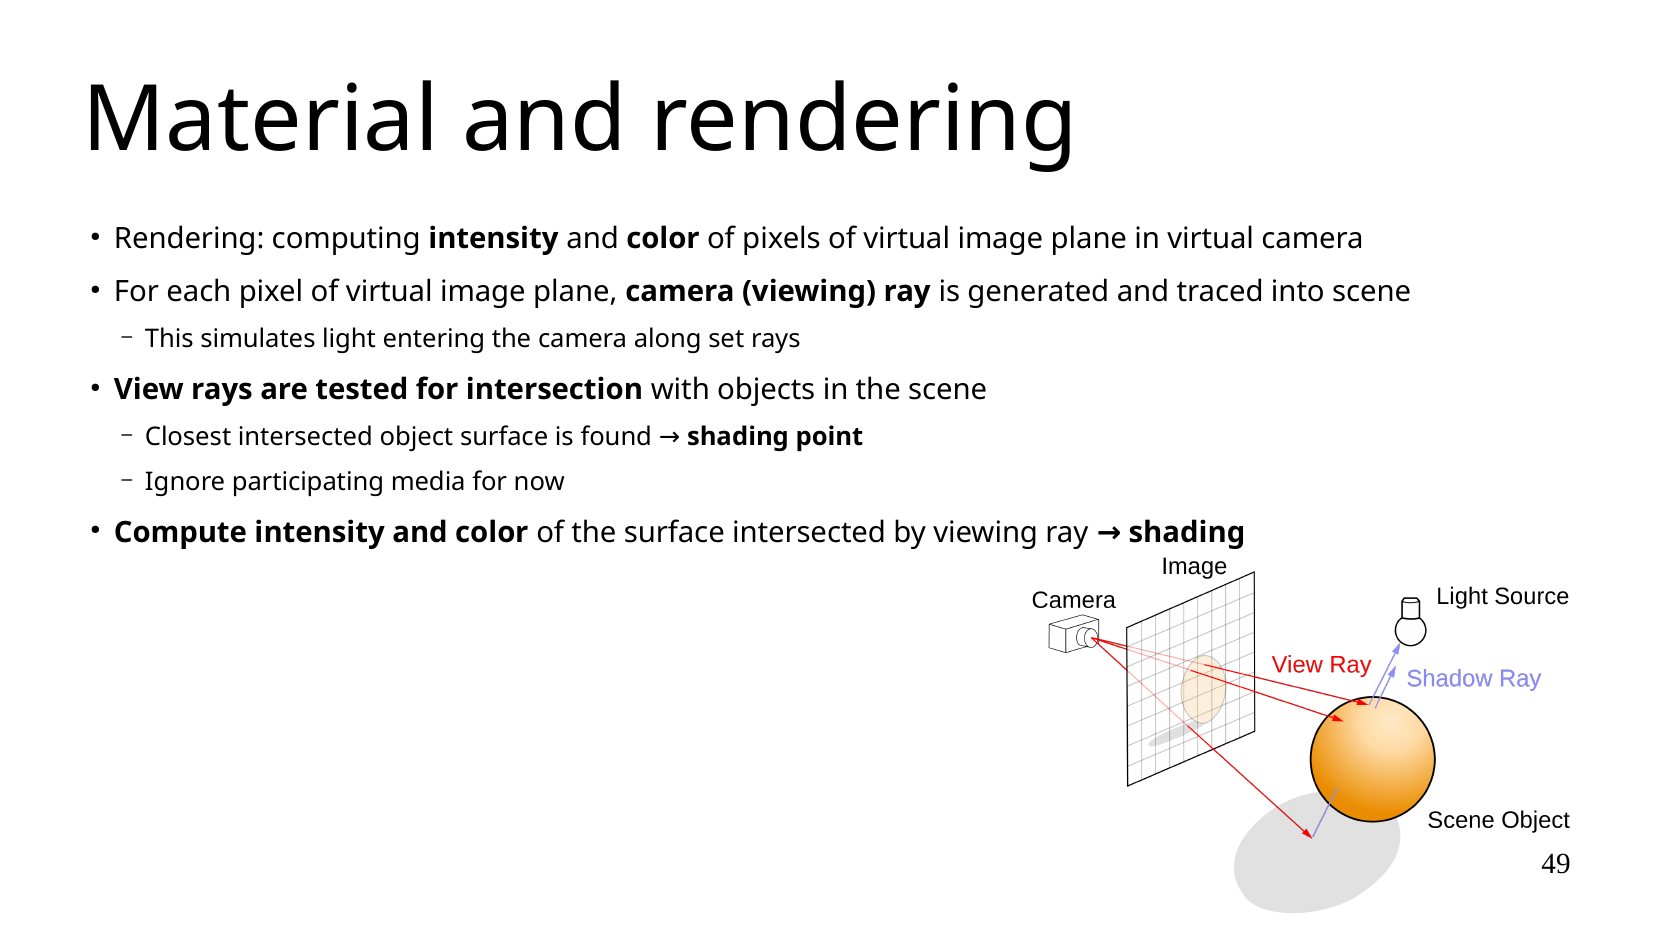

# Material and rendering
Rendering: computing intensity and color of pixels of virtual image plane in virtual camera
For each pixel of virtual image plane, camera (viewing) ray is generated and traced into scene
This simulates light entering the camera along set rays
View rays are tested for intersection with objects in the scene
Closest intersected object surface is found → shading point
Ignore participating media for now
Compute intensity and color of the surface intersected by viewing ray → shading
49